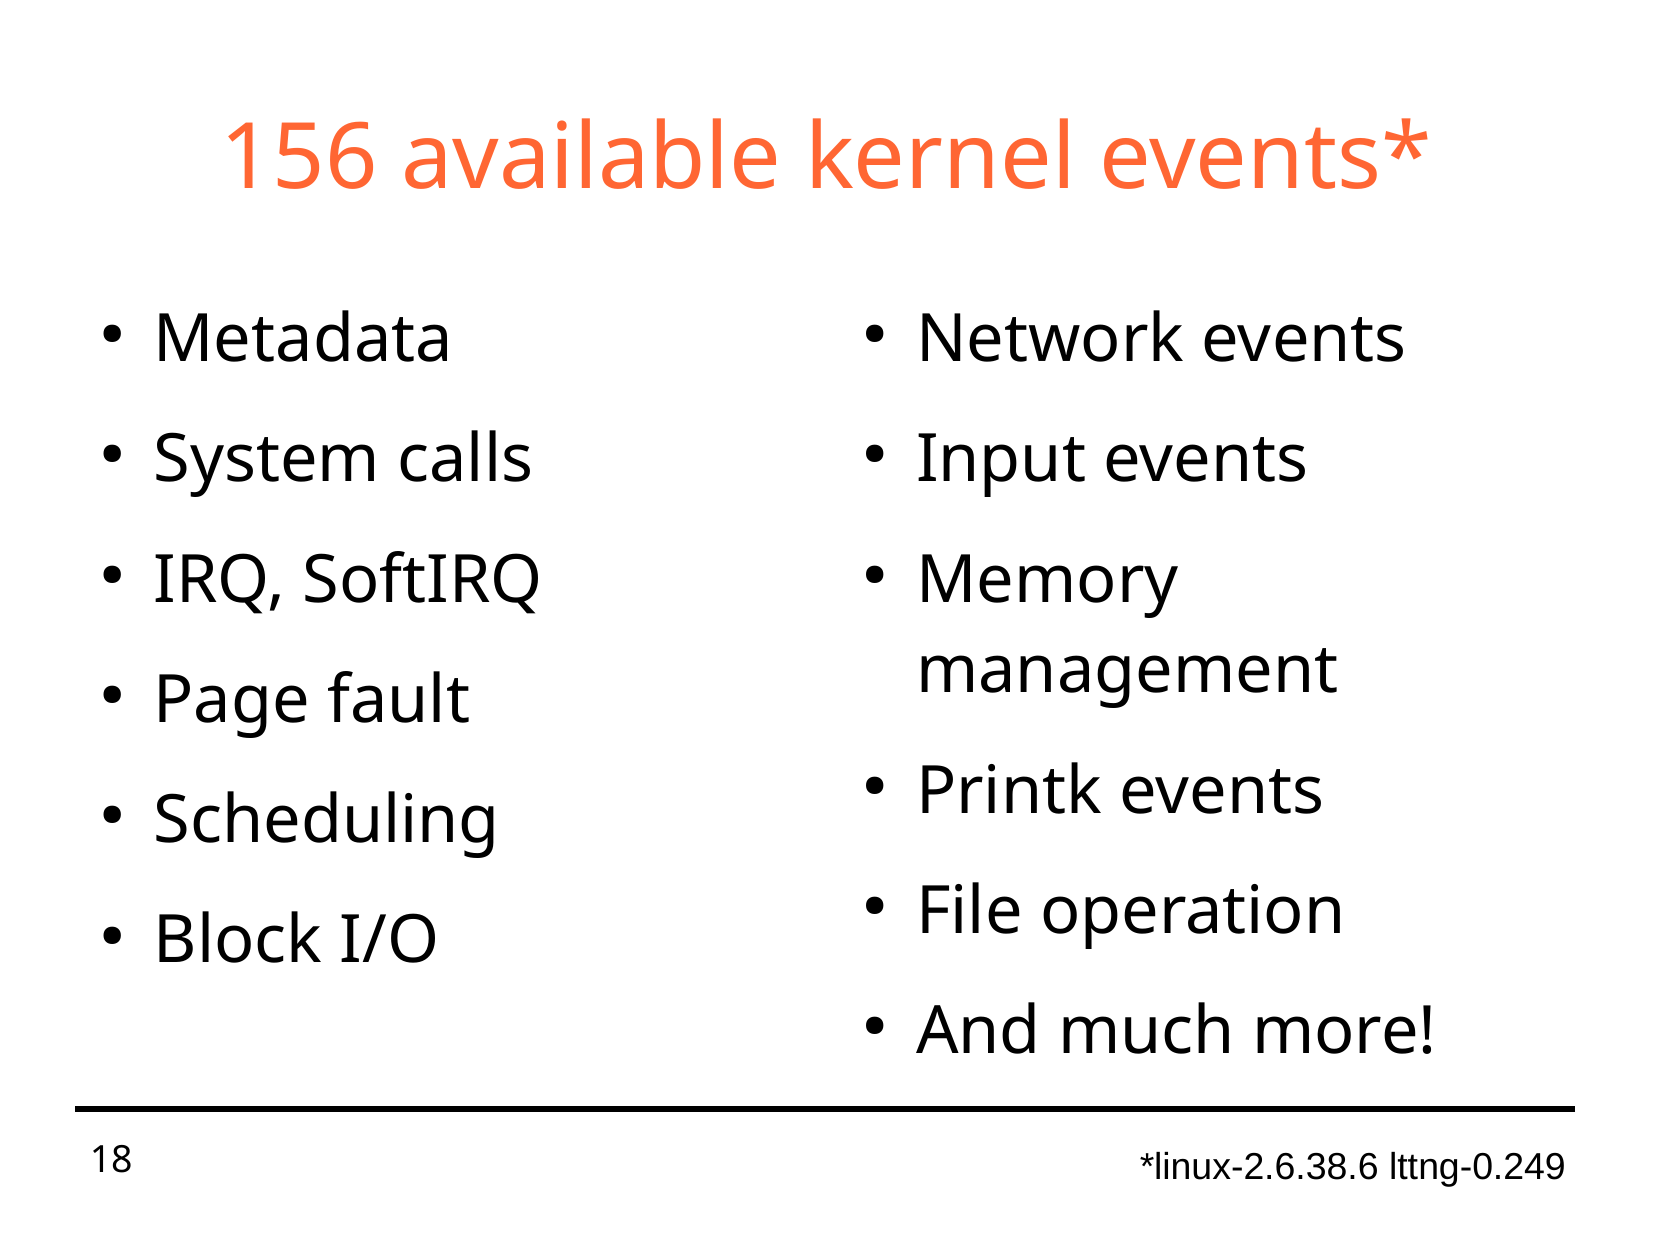

# 156 available kernel events*
Metadata
System calls
IRQ, SoftIRQ
Page fault
Scheduling
Block I/O
Network events
Input events
Memory management
Printk events
File operation
And much more!
*linux-2.6.38.6 lttng-0.249